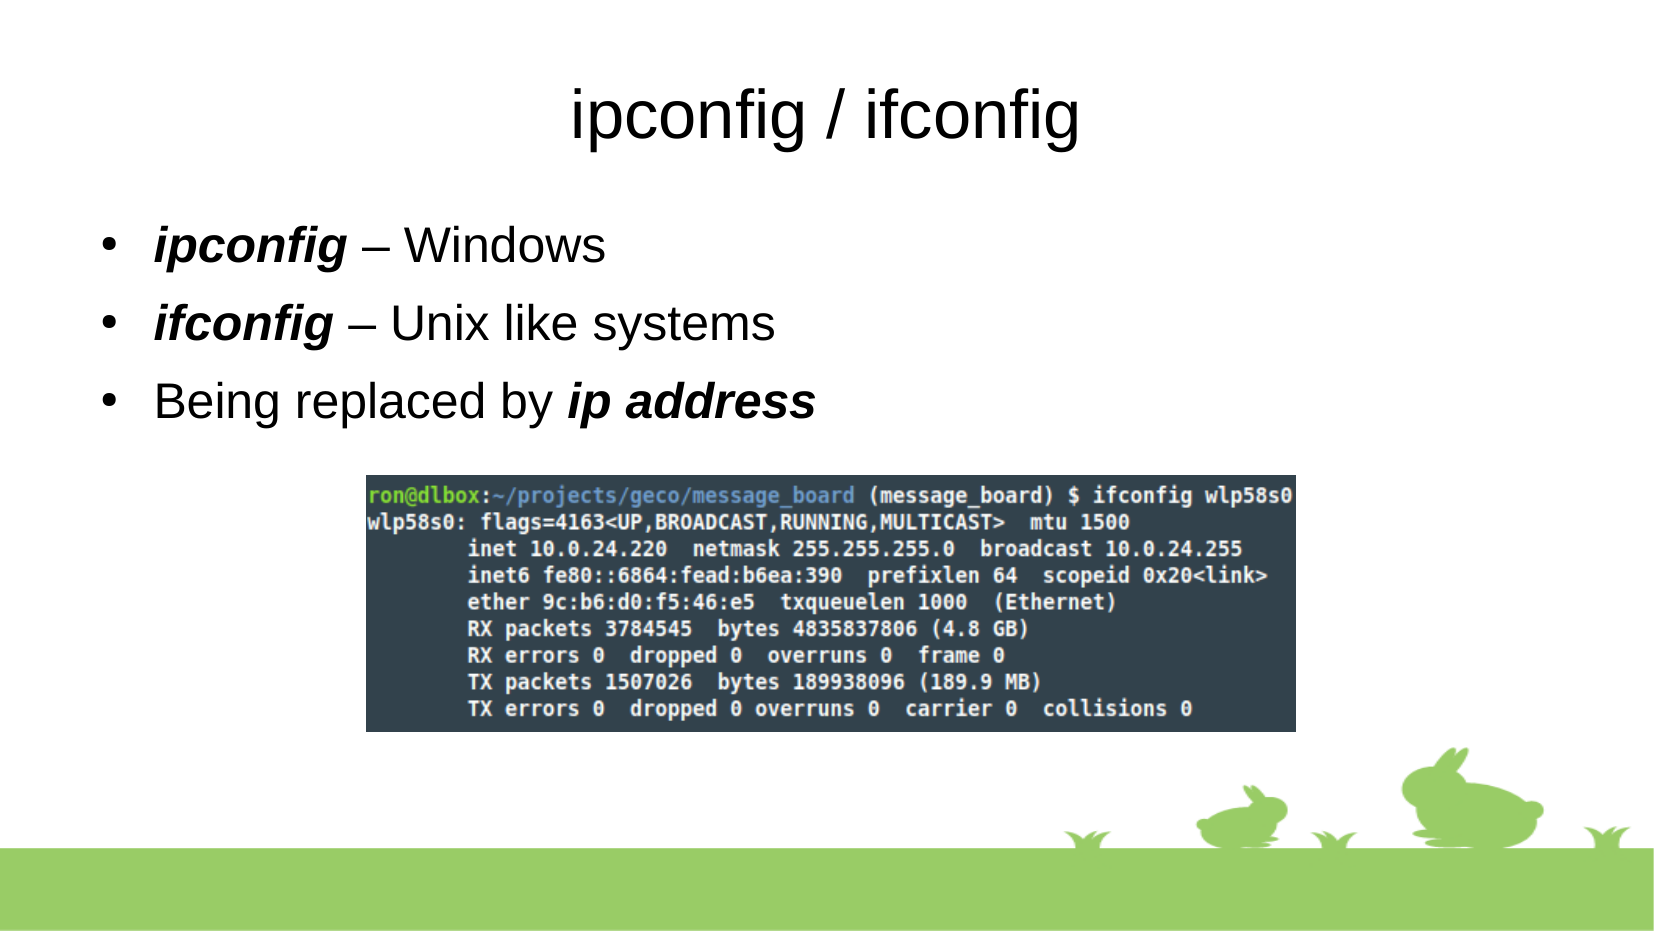

# ipconfig / ifconfig
ipconfig – Windows
ifconfig – Unix like systems
Being replaced by ip address